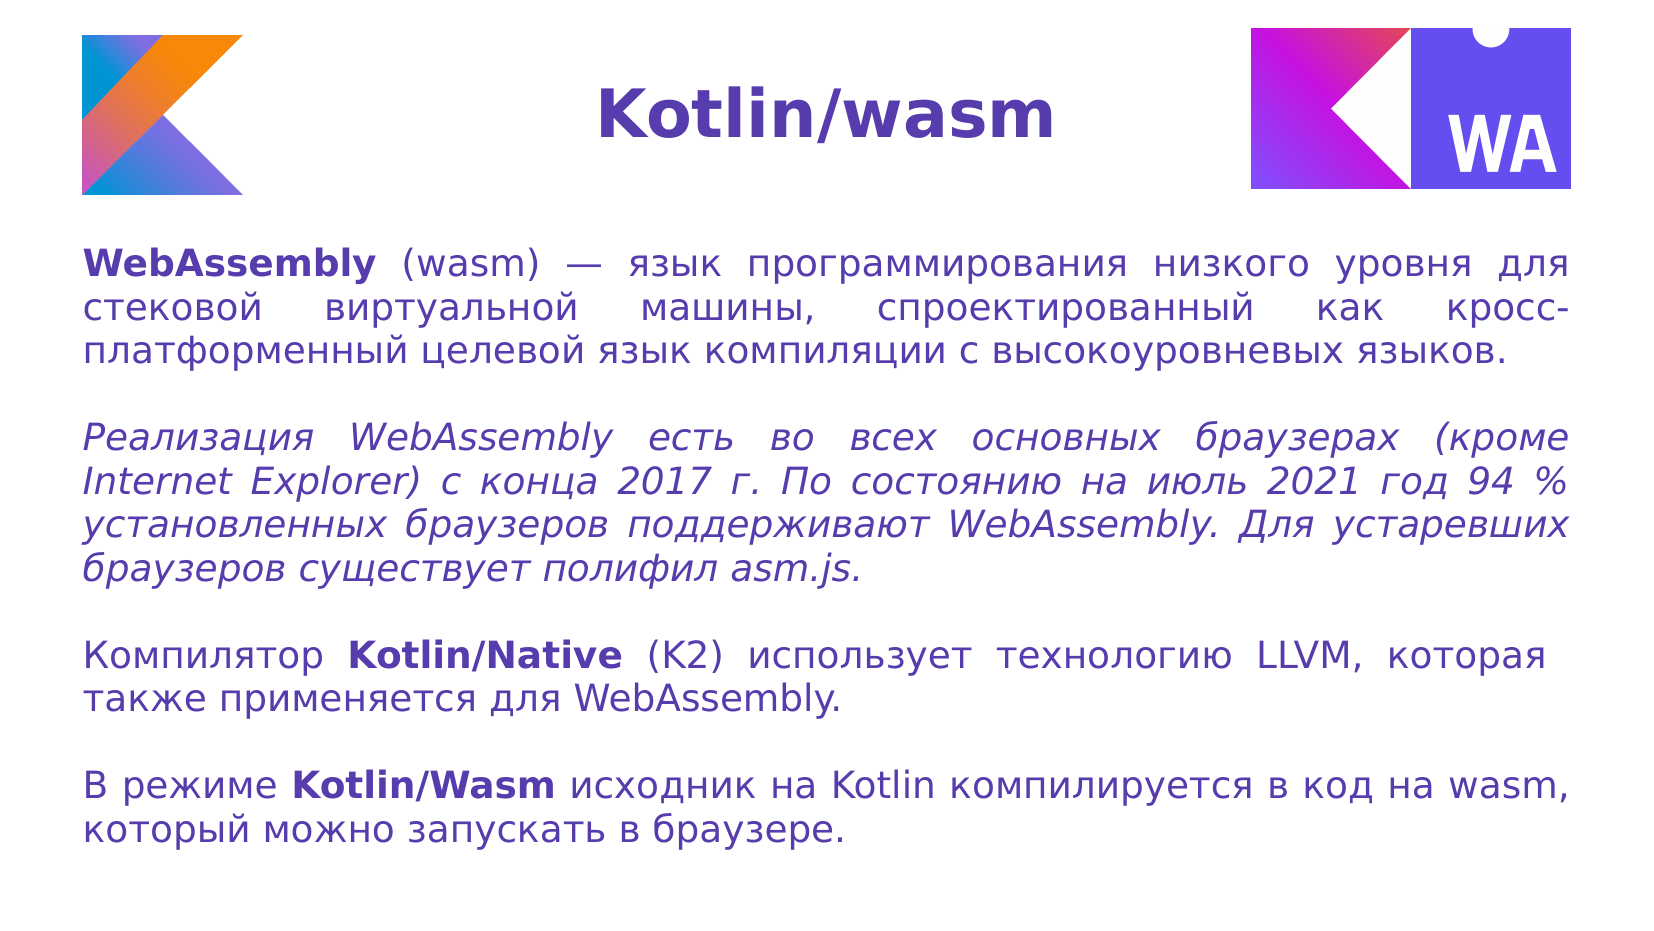

# Kotlin/wasm
WebAssembly (wasm) — язык программирования низкого уровня для стековой виртуальной машины, спроектированный как кросс-платформенный целевой язык компиляции с высокоуровневых языков.
Реализация WebAssembly есть во всех основных браузерах (кроме Internet Explorer) с конца 2017 г. По состоянию на июль 2021 год 94 % установленных браузеров поддерживают WebAssembly. Для устаревших браузеров существует полифил asm.js.
Компилятор Kotlin/Native (K2) использует технологию LLVM, которая также применяется для WebAssembly.
В режиме Kotlin/Wasm исходник на Kotlin компилируется в код на wasm, который можно запускать в браузере.